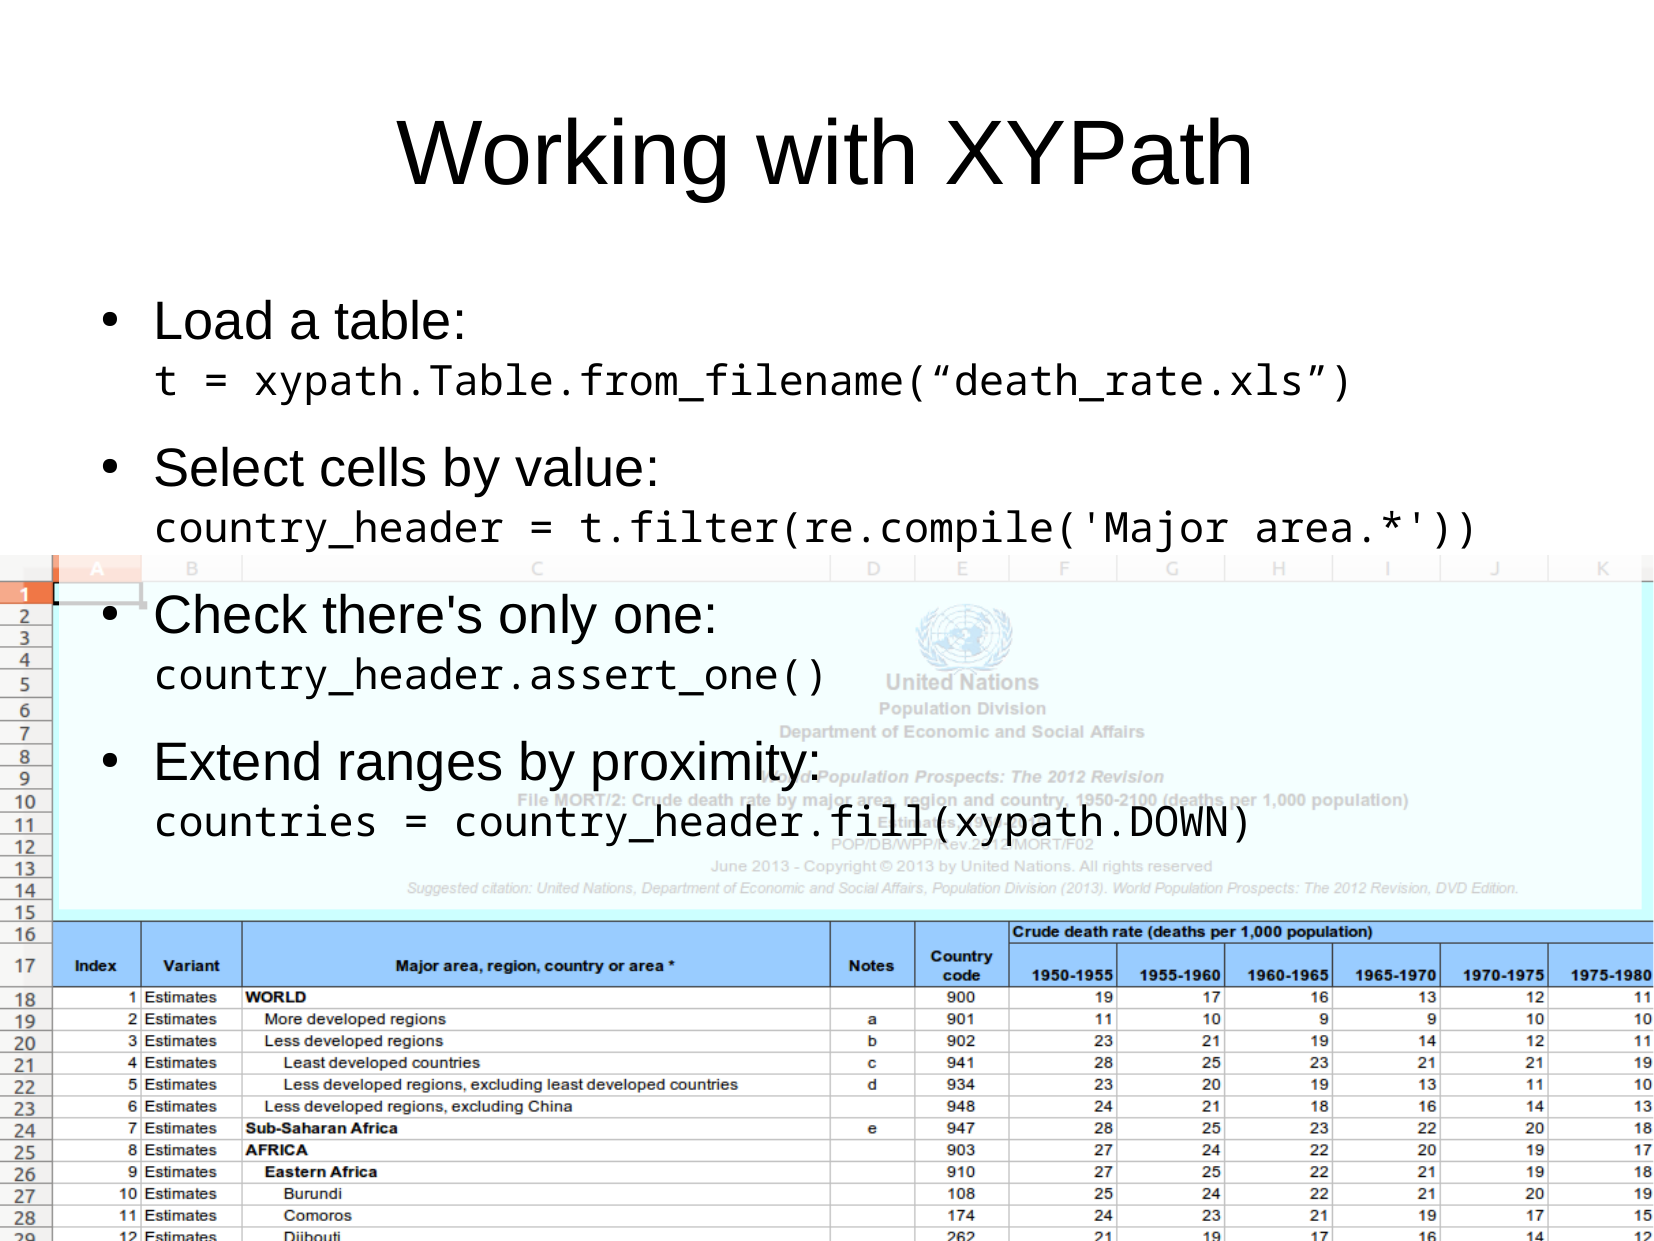

# Working with XYPath
Load a table:
t = xypath.Table.from_filename(“death_rate.xls”)
Select cells by value:
country_header = t.filter(re.compile('Major area.*'))
Check there's only one:
country_header.assert_one()
Extend ranges by proximity:
countries = country_header.fill(xypath.DOWN)